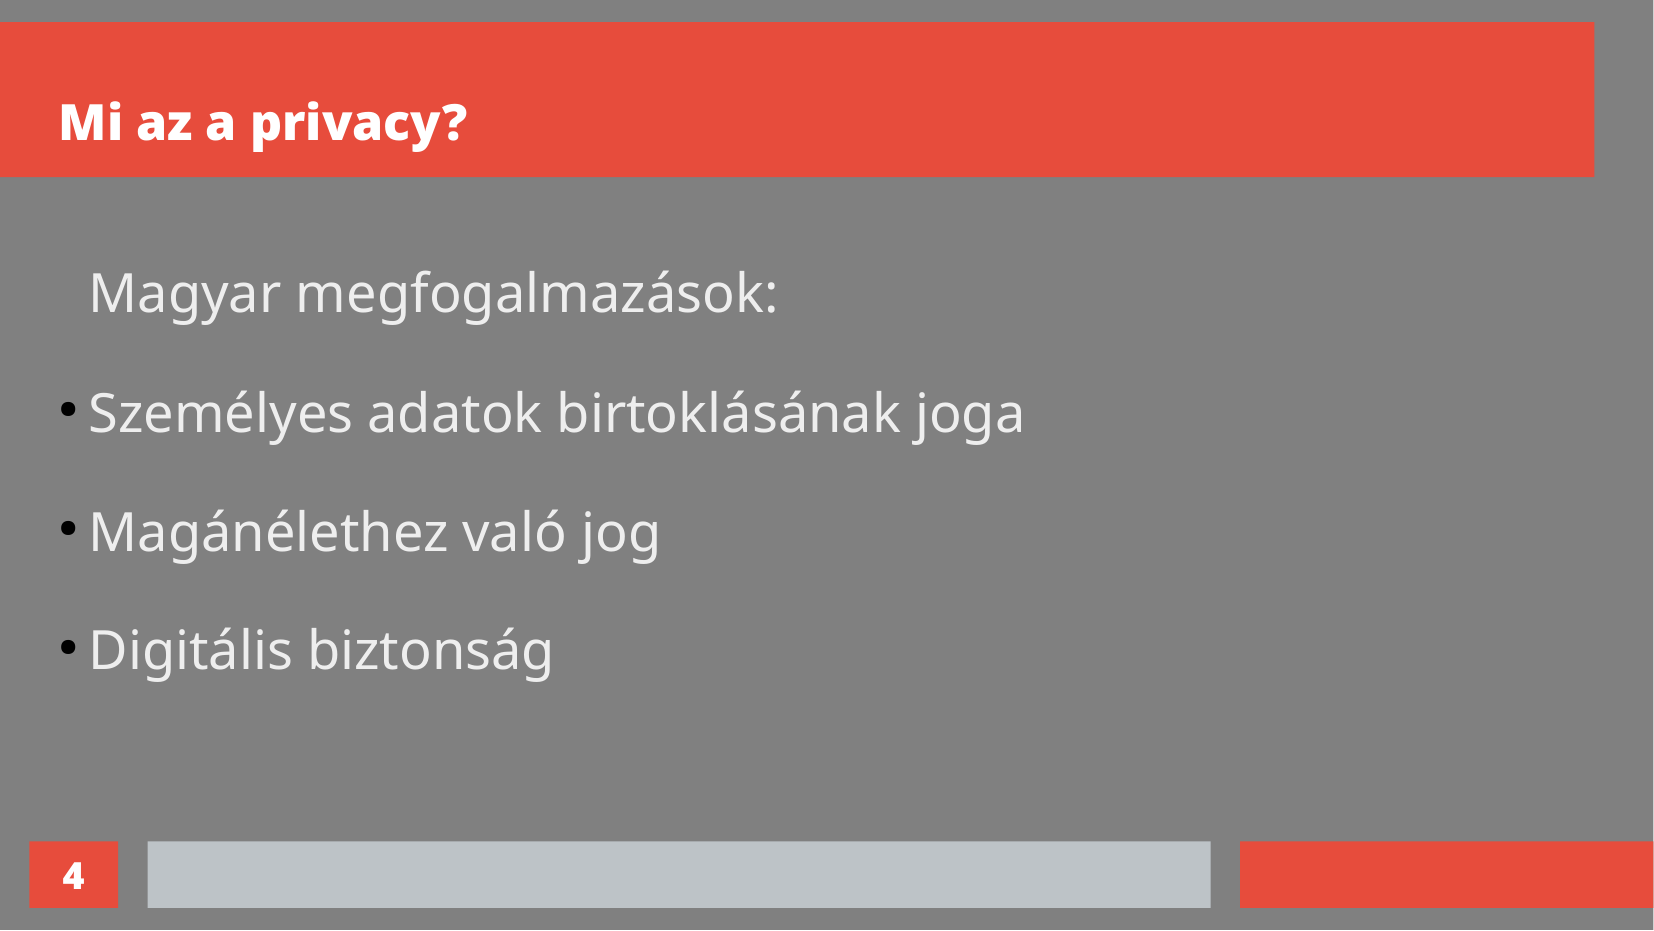

# Mi az a privacy?
Magyar megfogalmazások:
Személyes adatok birtoklásának joga
Magánélethez való jog
Digitális biztonság
4